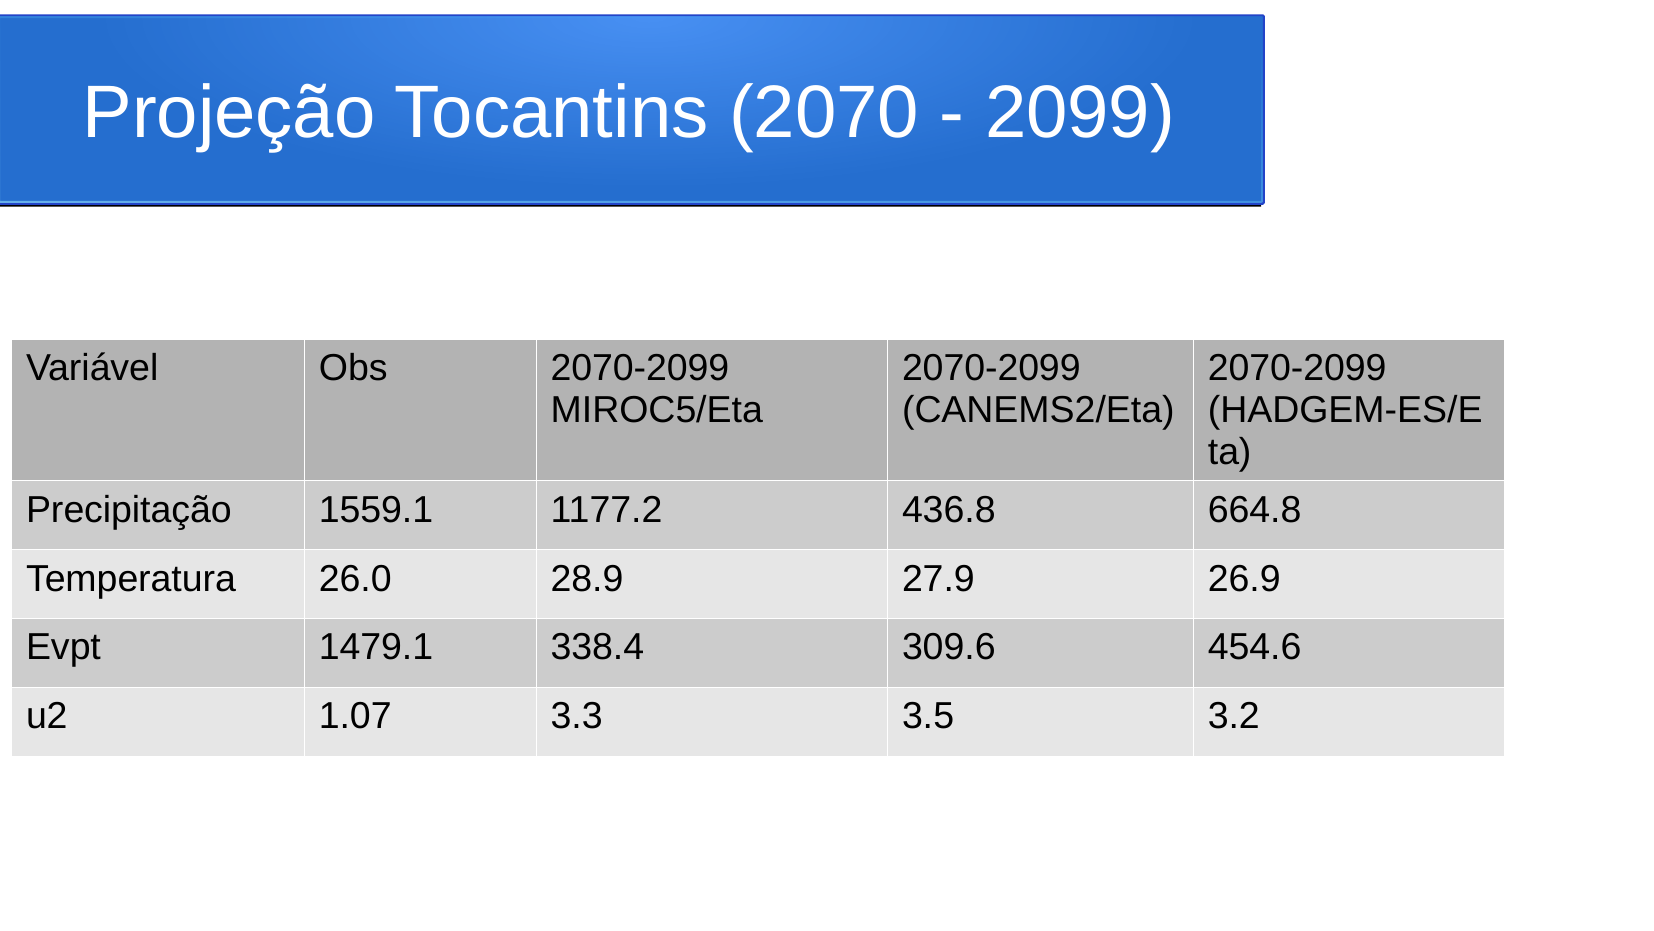

# Projeção Tocantins (2070 - 2099)
| Variável | Obs | 2070-2099 MIROC5/Eta | 2070-2099 (CANEMS2/Eta) | 2070-2099 (HADGEM-ES/Eta) |
| --- | --- | --- | --- | --- |
| Precipitação | 1559.1 | 1177.2 | 436.8 | 664.8 |
| Temperatura | 26.0 | 28.9 | 27.9 | 26.9 |
| Evpt | 1479.1 | 338.4 | 309.6 | 454.6 |
| u2 | 1.07 | 3.3 | 3.5 | 3.2 |